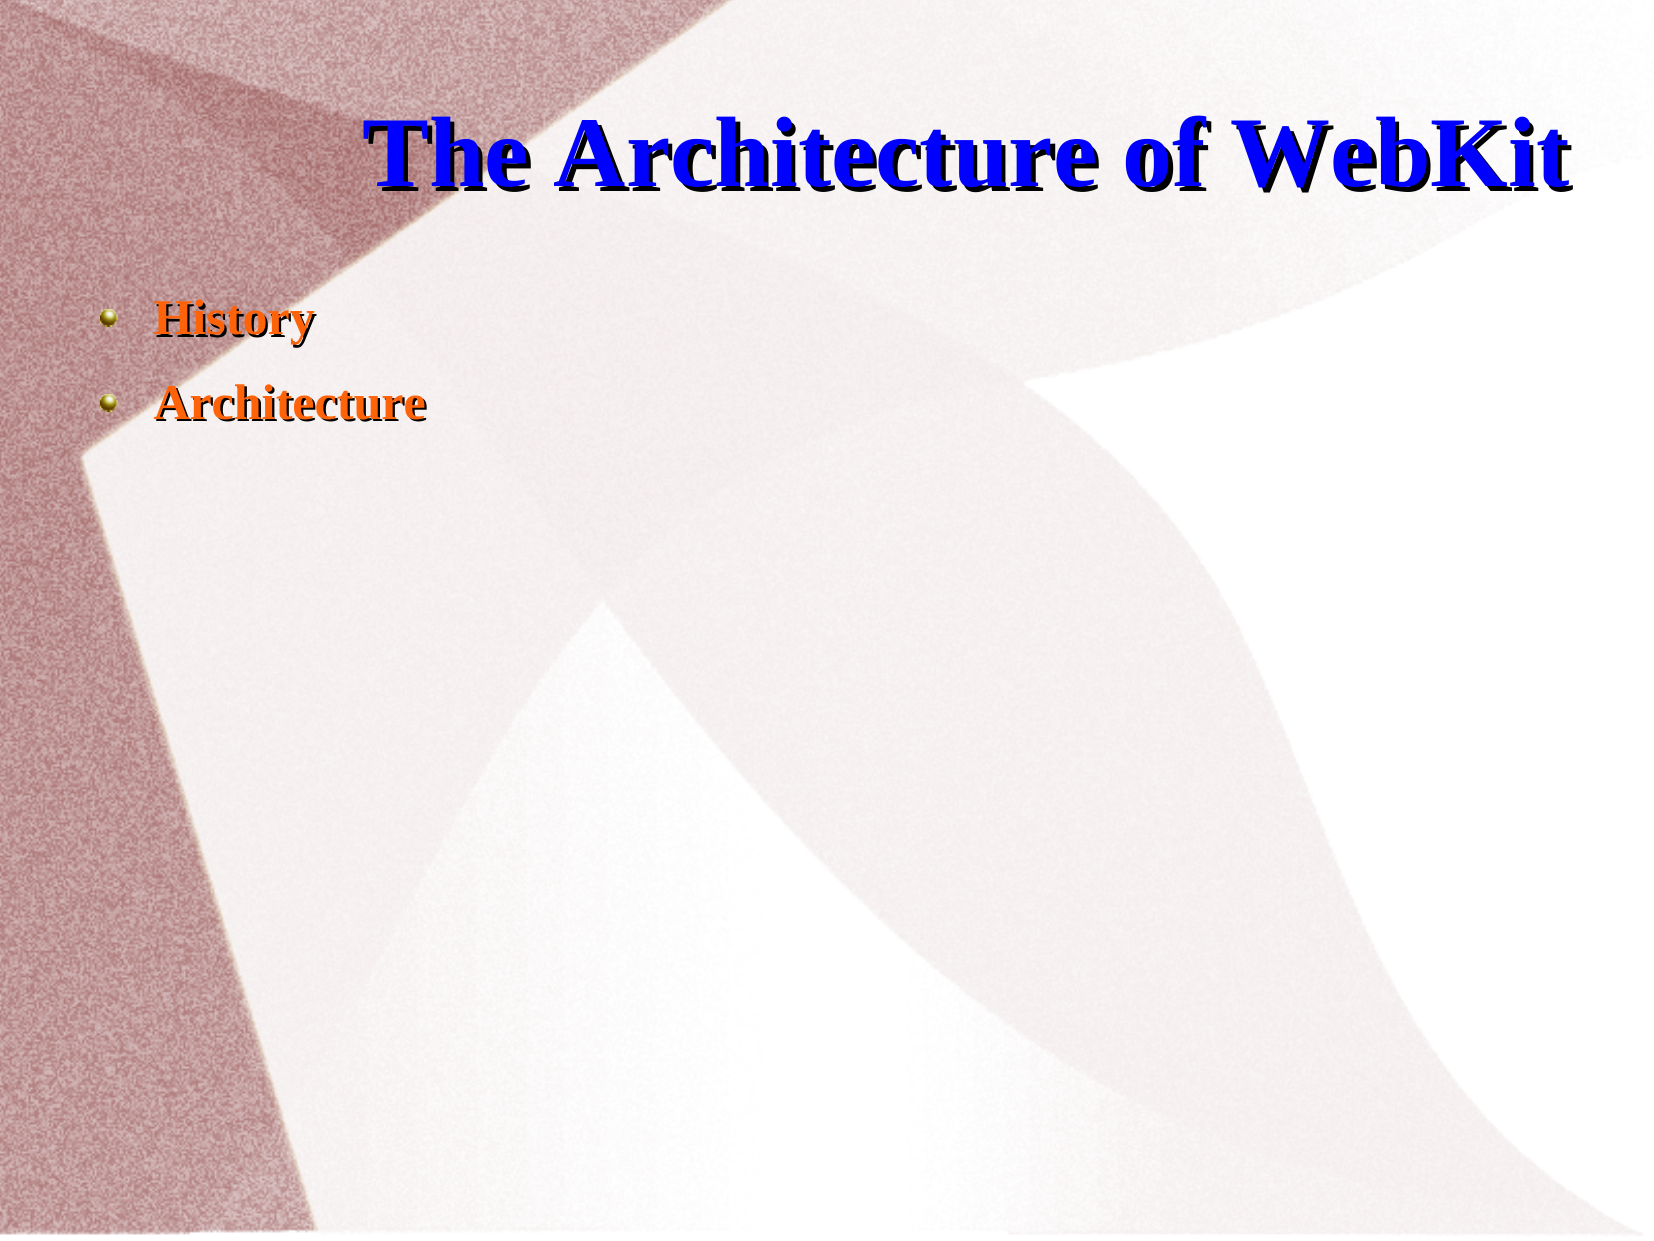

# The Architecture of WebKit
History
Architecture